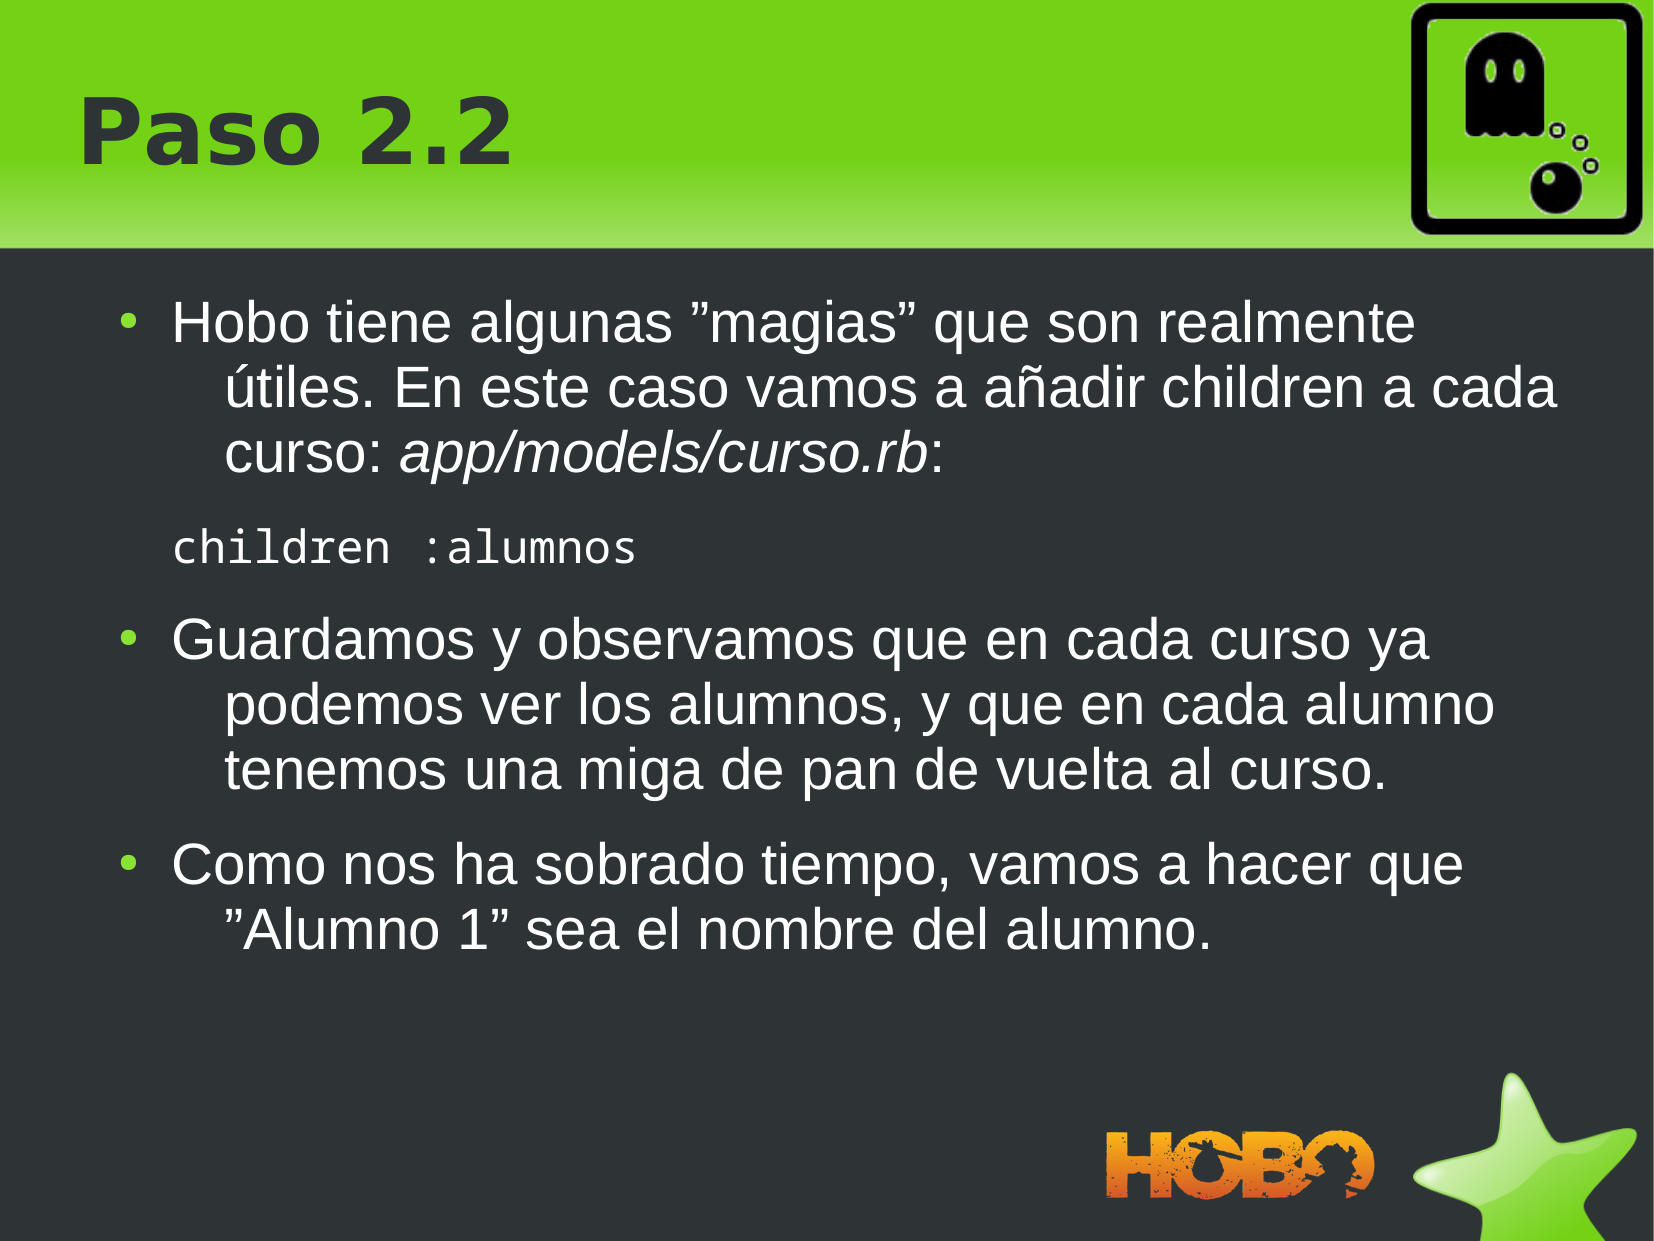

# Paso 2.2
Hobo tiene algunas ”magias” que son realmente útiles. En este caso vamos a añadir children a cada curso: app/models/curso.rb:
children :alumnos
Guardamos y observamos que en cada curso ya podemos ver los alumnos, y que en cada alumno tenemos una miga de pan de vuelta al curso.
Como nos ha sobrado tiempo, vamos a hacer que ”Alumno 1” sea el nombre del alumno.